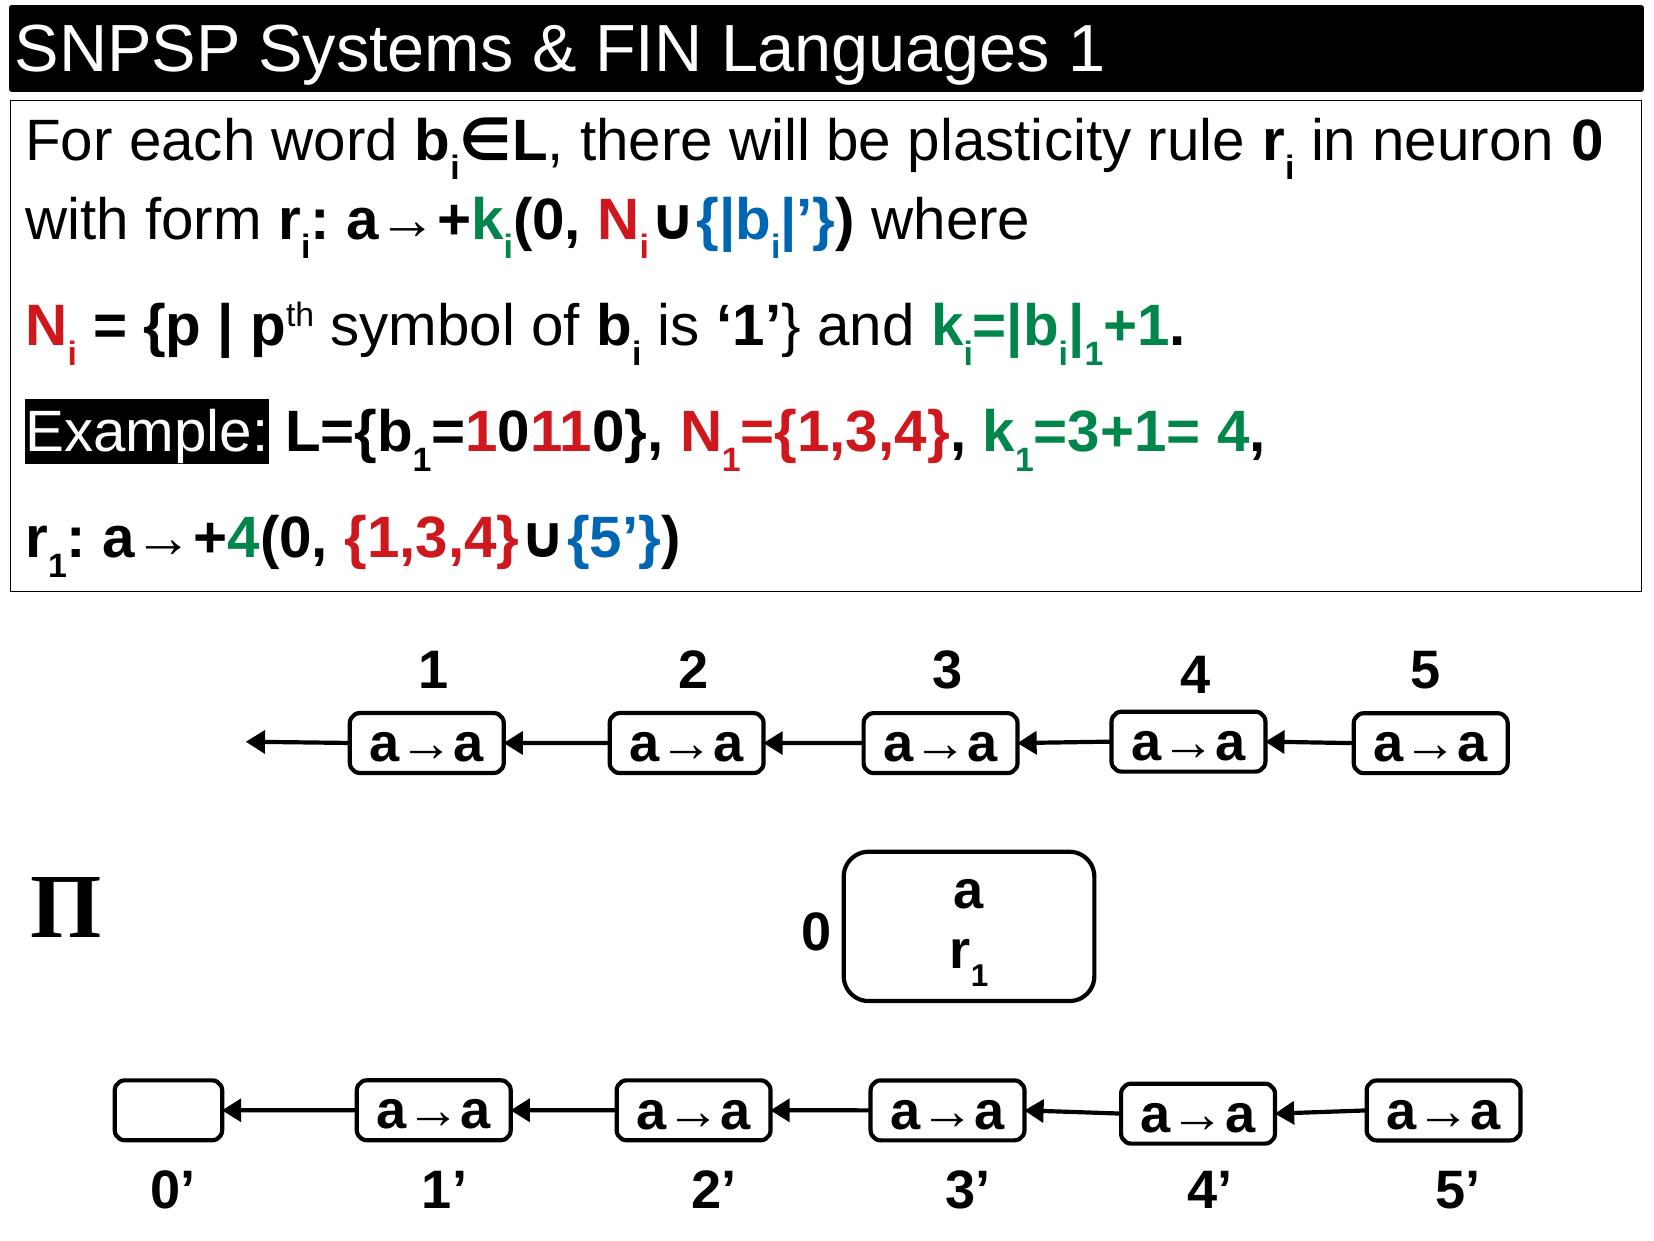

# SNPSP Systems & FIN Languages 1
For each word bi∈L, there will be plasticity rule ri in neuron 0 with form ri: a→+ki(0, Ni∪{|bi|’}) where
Ni = {p | pth symbol of bi is ‘1’} and ki=|bi|1+1.
Example: L={b1=10110}, N1={1,3,4}, k1=3+1= 4,
r1: a→+4(0, {1,3,4}∪{5’})
1
2
3
5
4
a→a
a→a
a→a
a→a
a→a
Π
a
r1
0
a→a
a→a
a→a
a→a
a→a
0’
1’
2’
3’
4’
5’